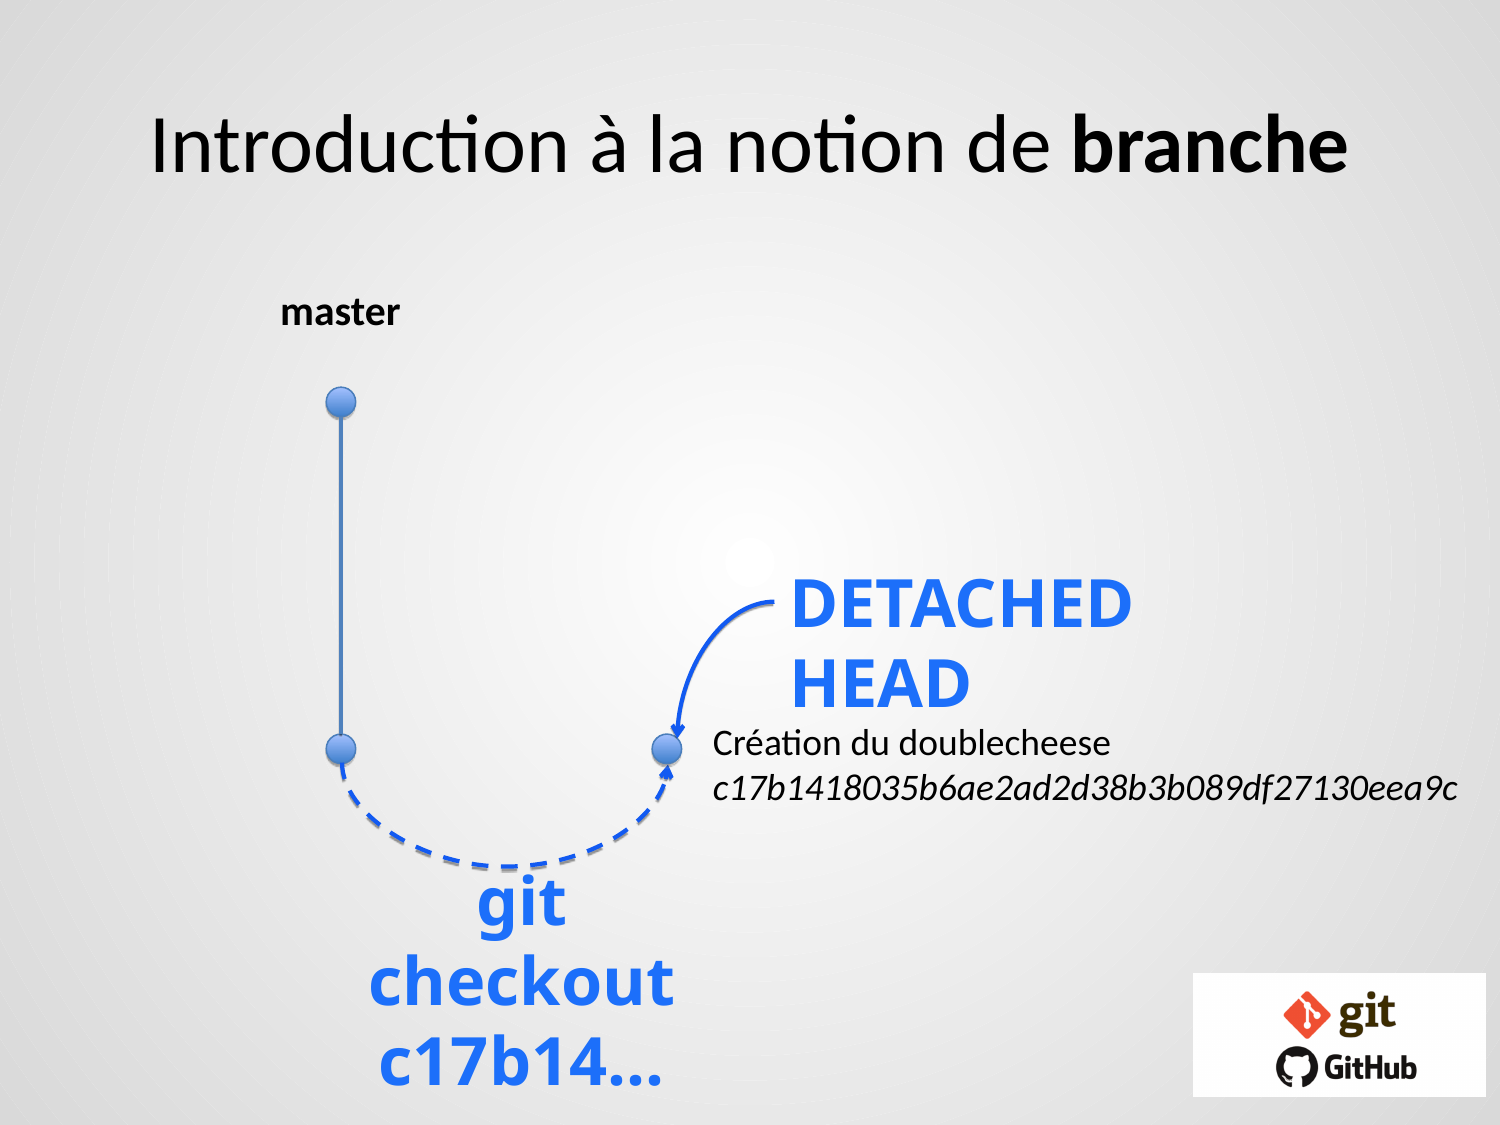

# Introduction à la notion de branche
master
DETACHED HEAD
Création du doublecheese
c17b1418035b6ae2ad2d38b3b089df27130eea9c
git checkout c17b14...